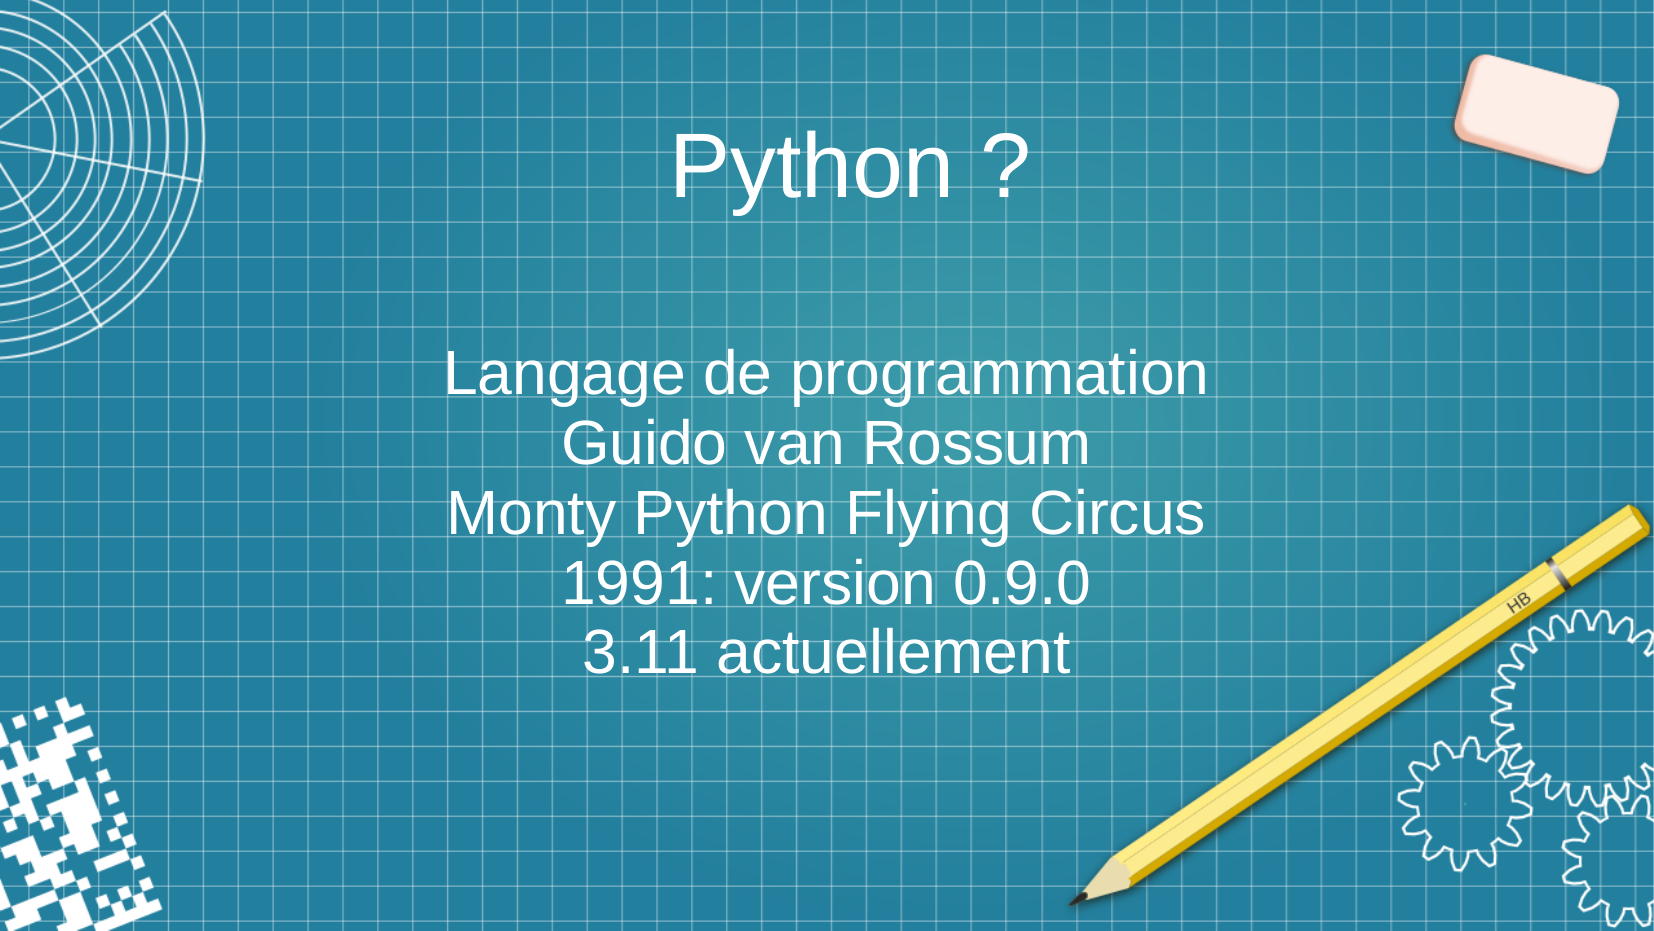

# Python ?
Langage de programmation
Guido van Rossum
Monty Python Flying Circus
1991: version 0.9.0
3.11 actuellement